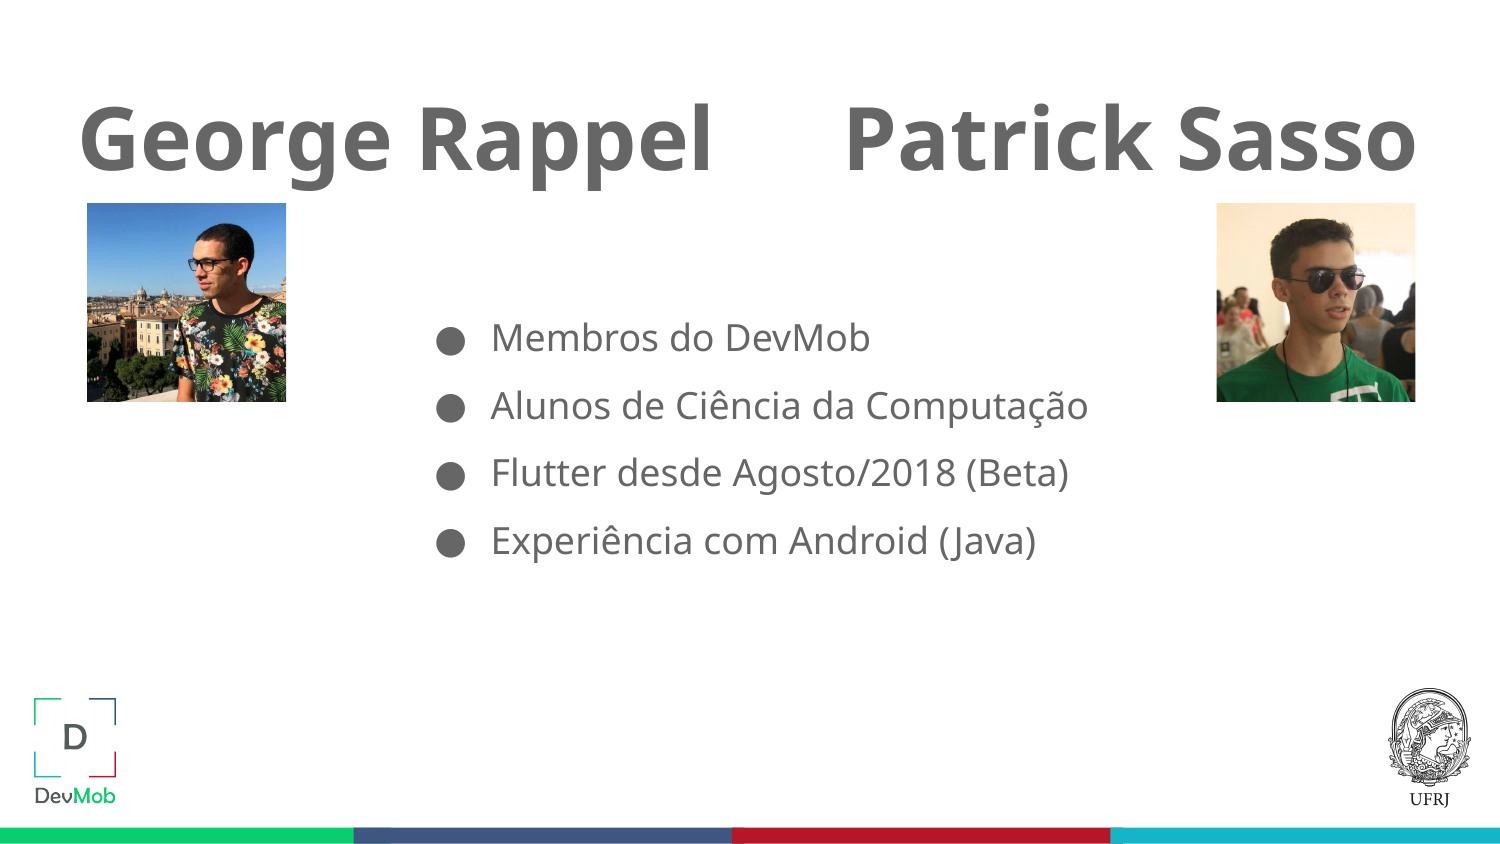

# George Rappel
Patrick Sasso
Membros do DevMob
Alunos de Ciência da Computação
Flutter desde Agosto/2018 (Beta)
Experiência com Android (Java)